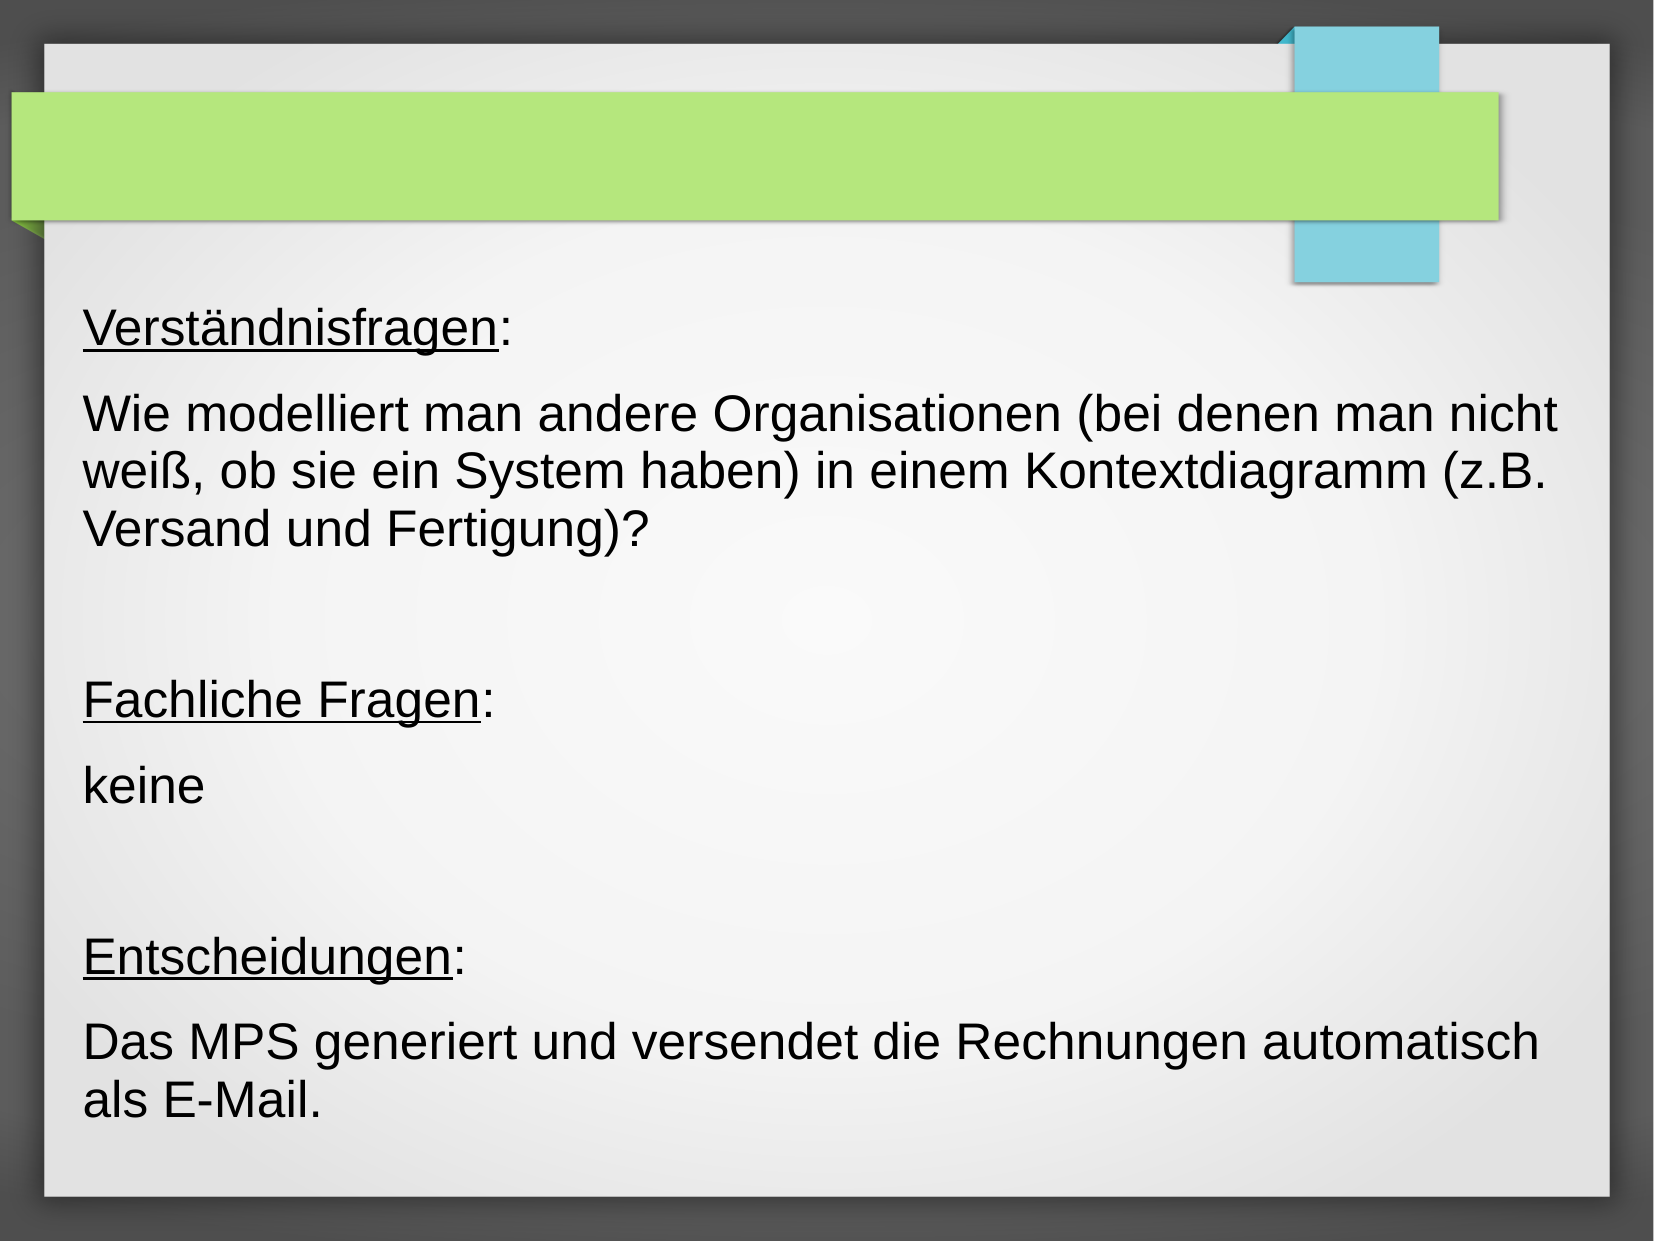

# Verständnisfragen:
Wie modelliert man andere Organisationen (bei denen man nicht weiß, ob sie ein System haben) in einem Kontextdiagramm (z.B. Versand und Fertigung)?
Fachliche Fragen:
keine
Entscheidungen:
Das MPS generiert und versendet die Rechnungen automatisch als E-Mail.